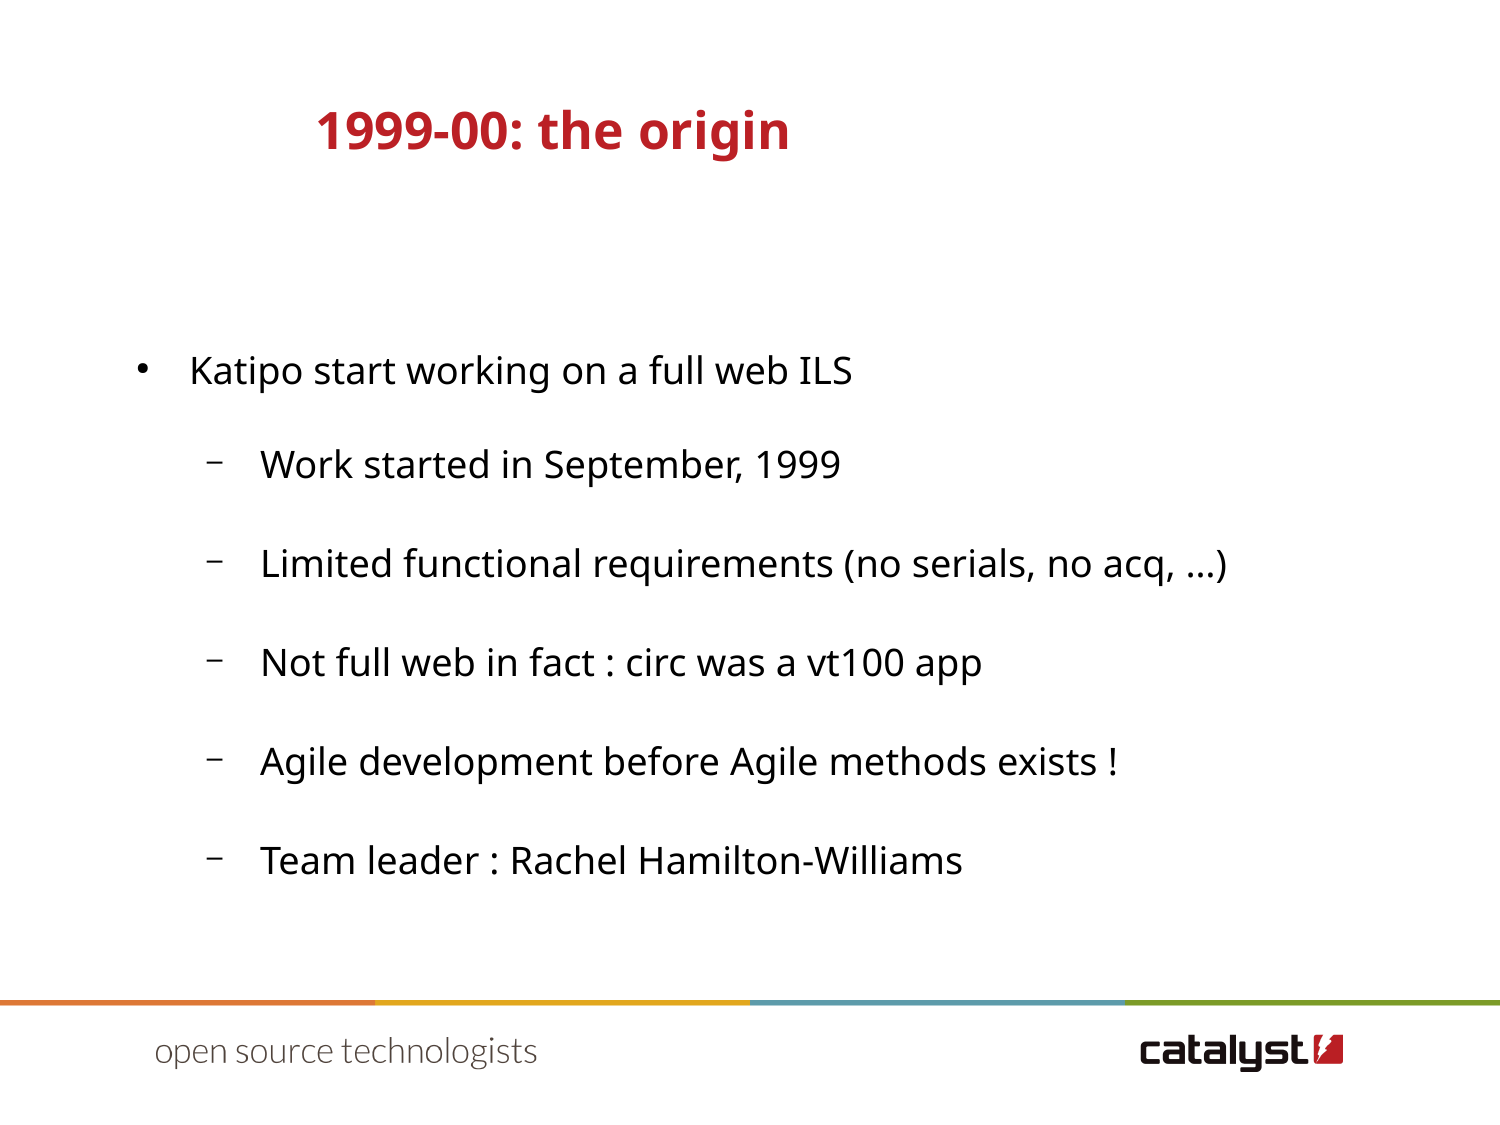

# 1999-00: the origin
Katipo start working on a full web ILS
Work started in September, 1999
Limited functional requirements (no serials, no acq, …)
Not full web in fact : circ was a vt100 app
Agile development before Agile methods exists !
Team leader : Rachel Hamilton-Williams